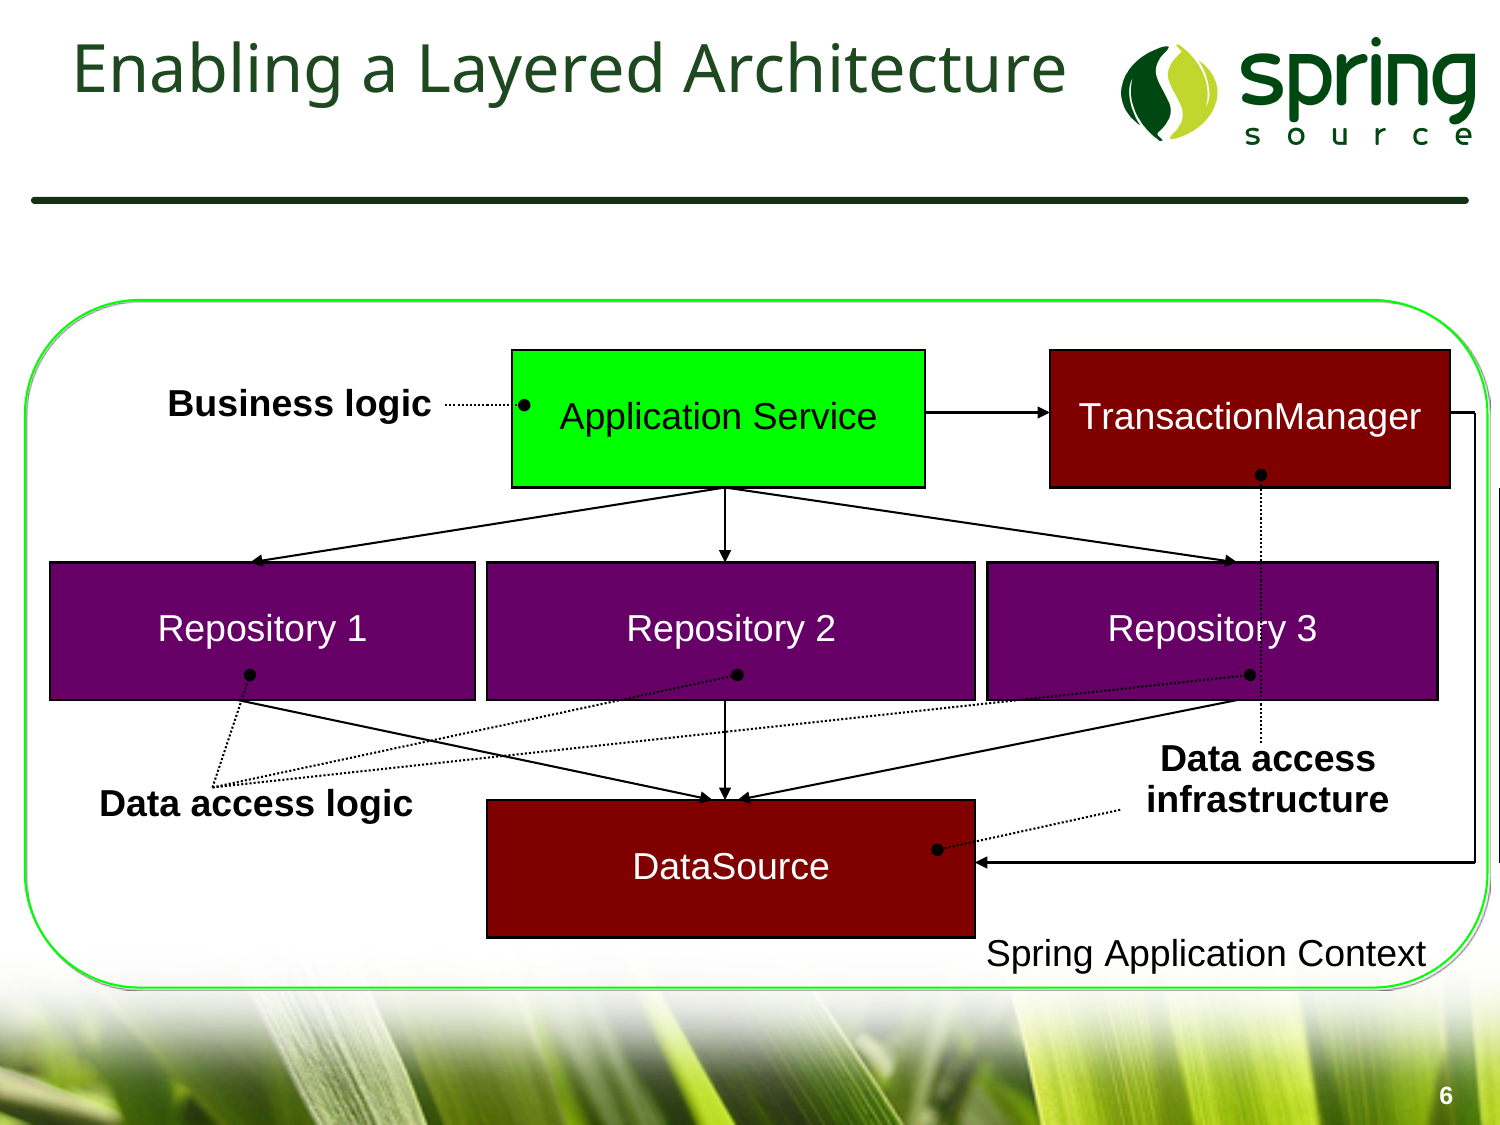

# Enabling a Layered Architecture
Application Service
TransactionManager
Business logic
Data access infrastructure
Repository 1
Repository 2
Repository 3
Data access logic
DataSource
Spring Application Context